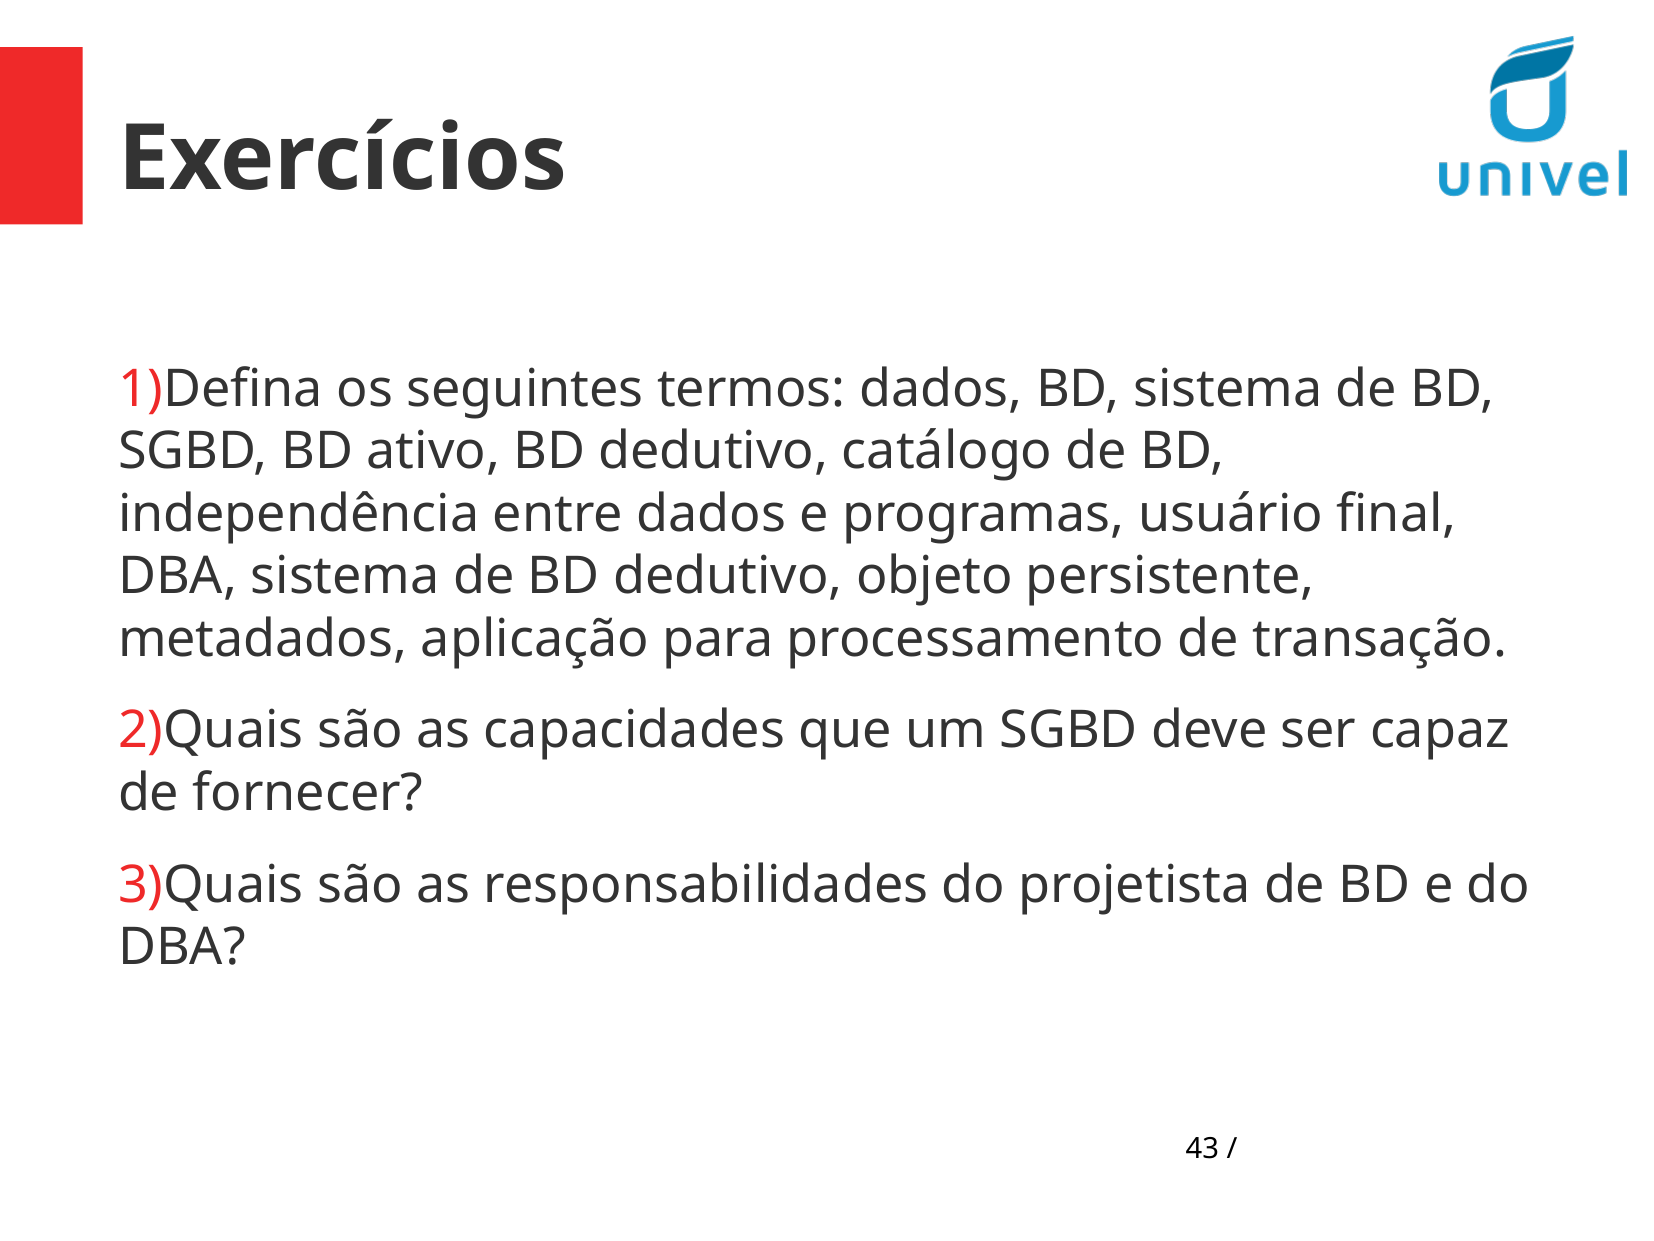

# Exercícios
Defina os seguintes termos: dados, BD, sistema de BD, SGBD, BD ativo, BD dedutivo, catálogo de BD, independência entre dados e programas, usuário final, DBA, sistema de BD dedutivo, objeto persistente, metadados, aplicação para processamento de transação.
Quais são as capacidades que um SGBD deve ser capaz de fornecer?
Quais são as responsabilidades do projetista de BD e do DBA?